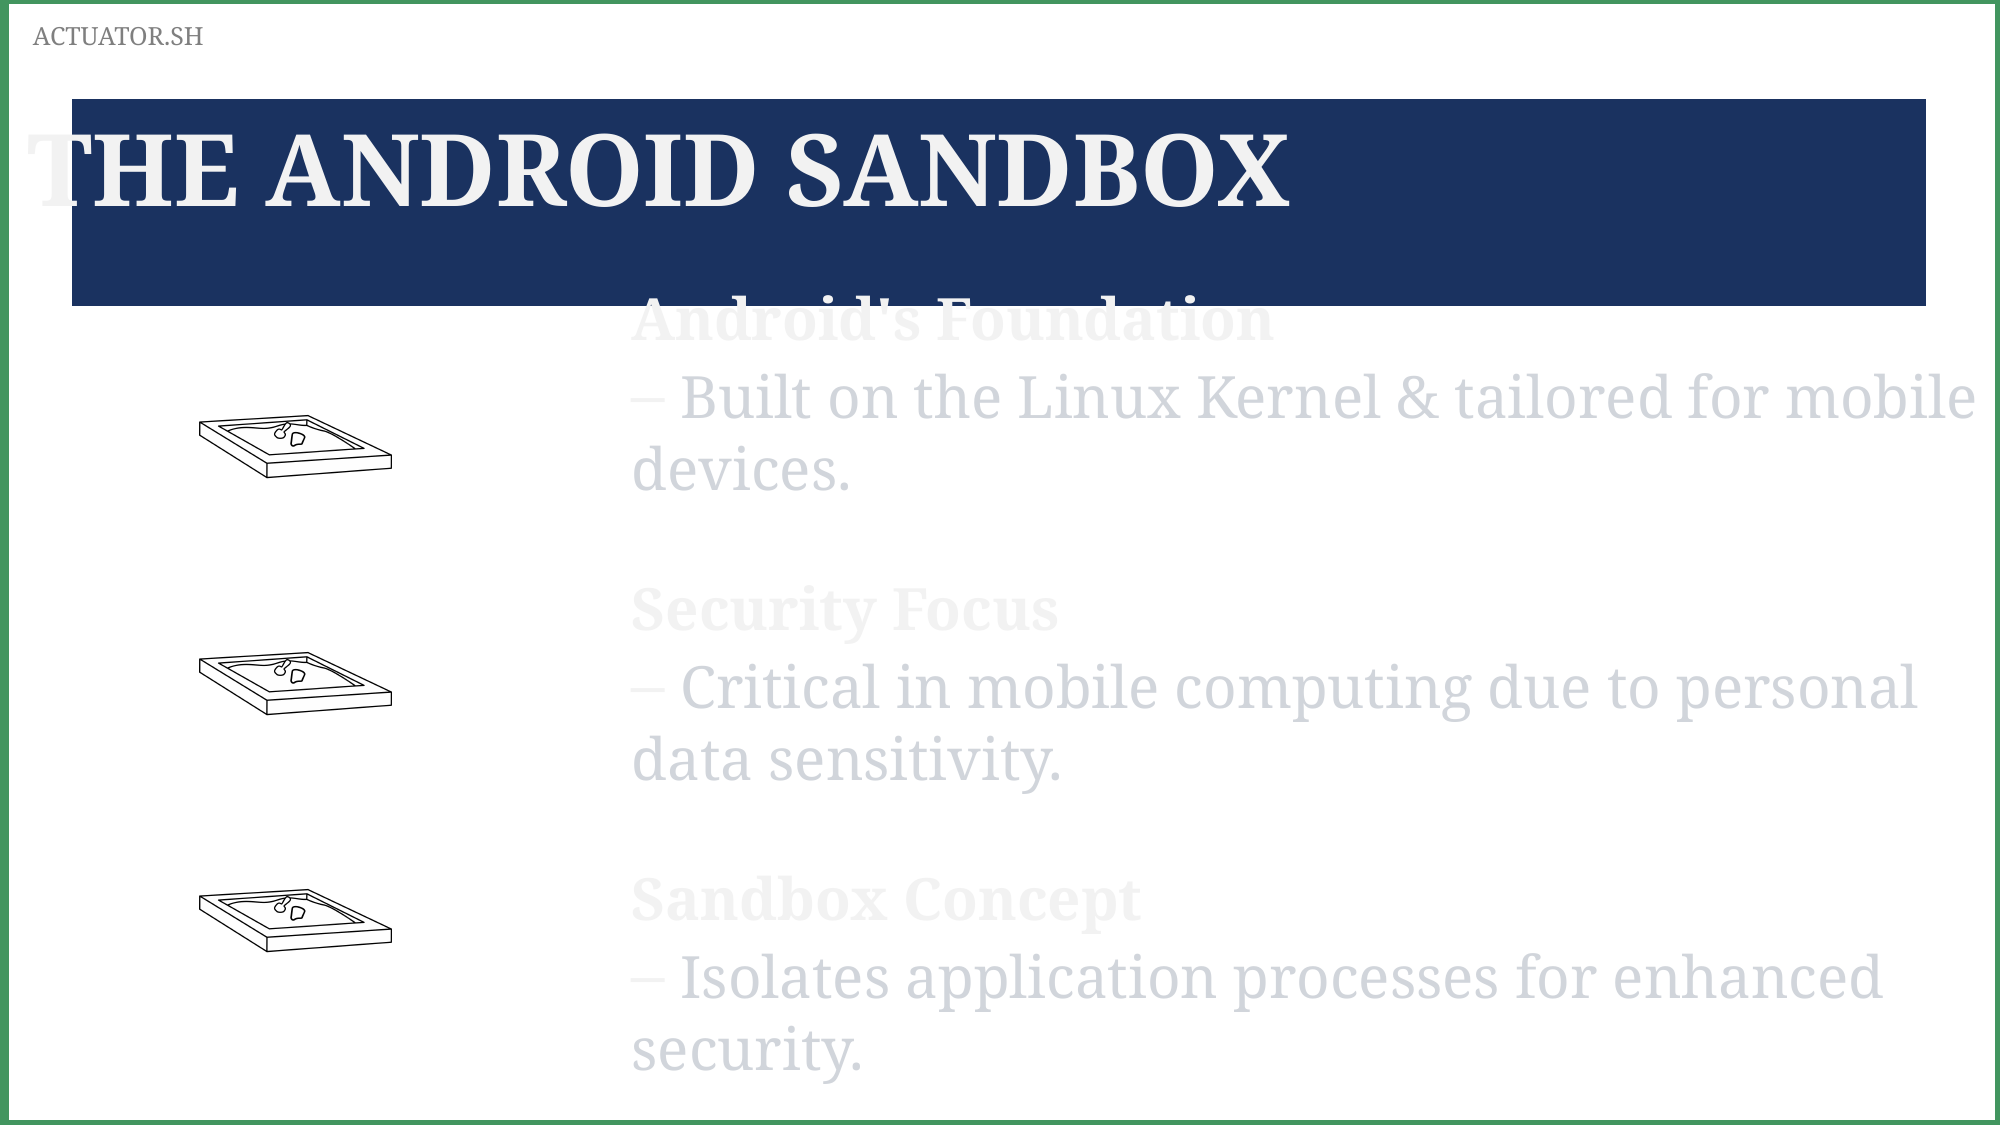

Actuator.sh
# The Android Sandbox
Android's Foundation
– Built on the Linux Kernel & tailored for mobile devices.
Security Focus
– Critical in mobile computing due to personal data sensitivity.
Sandbox Concept
– Isolates application processes for enhanced security.